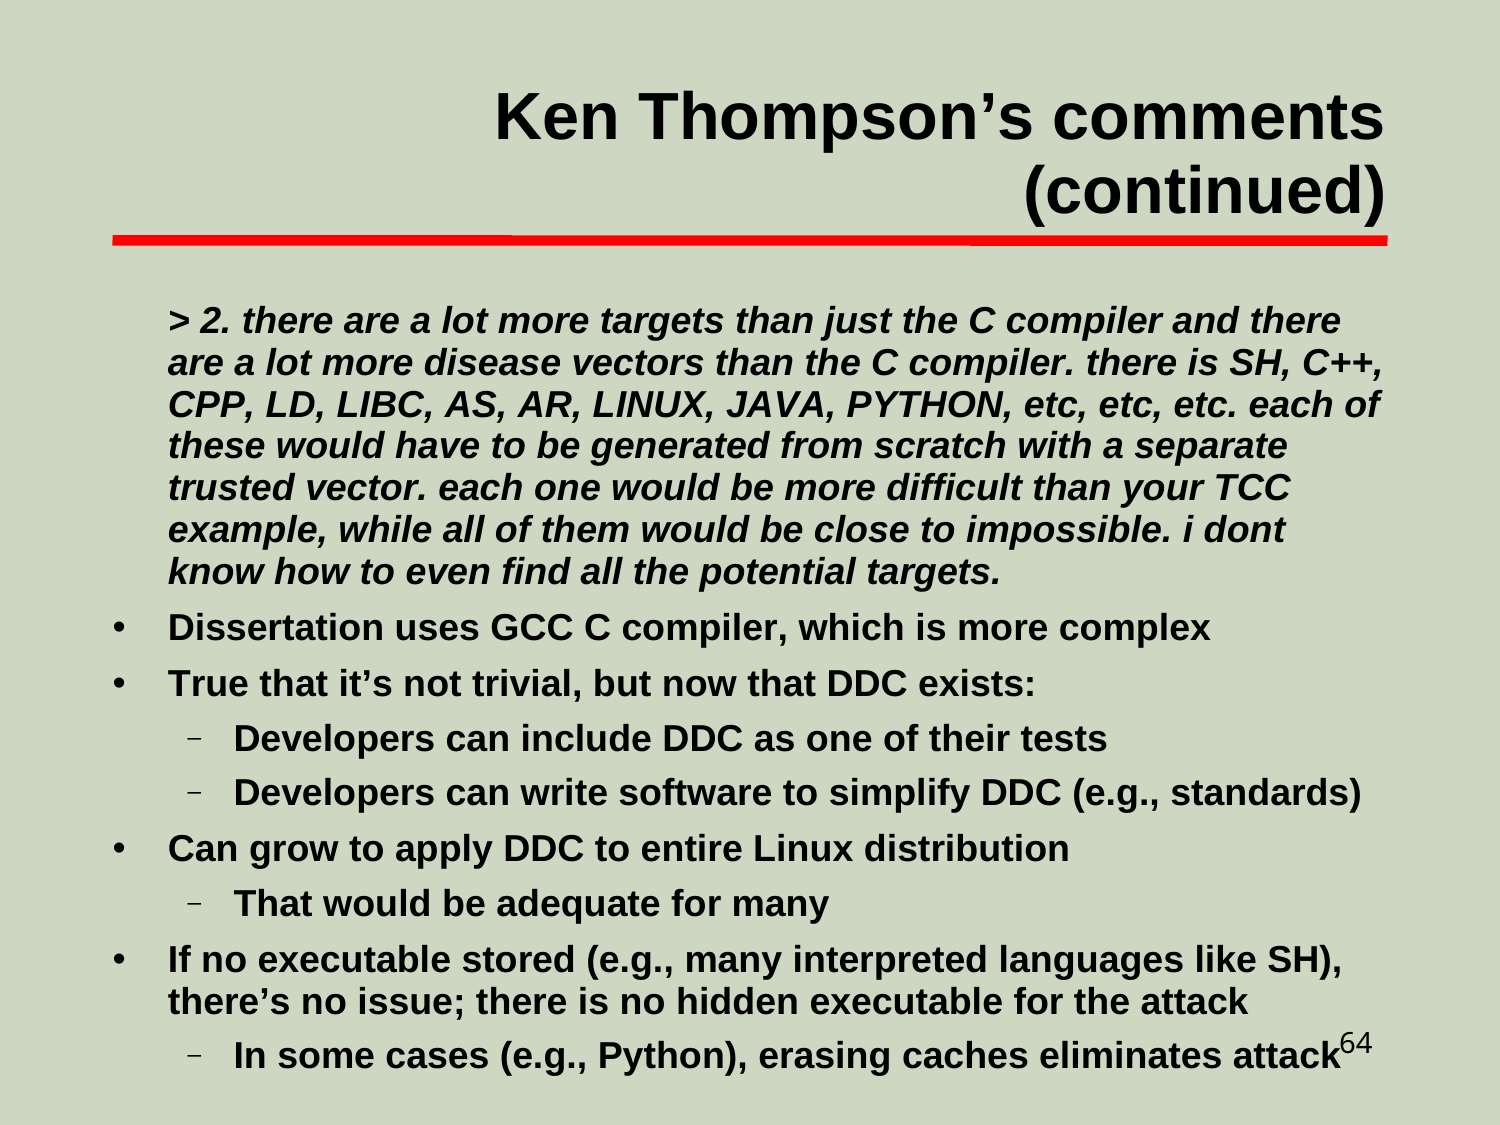

# Ken Thompson’s comments (continued)
> 2. there are a lot more targets than just the C compiler and there are a lot more disease vectors than the C compiler. there is SH, C++, CPP, LD, LIBC, AS, AR, LINUX, JAVA, PYTHON, etc, etc, etc. each of these would have to be generated from scratch with a separate trusted vector. each one would be more difficult than your TCC example, while all of them would be close to impossible. i dont know how to even find all the potential targets.
Dissertation uses GCC C compiler, which is more complex
True that it’s not trivial, but now that DDC exists:
Developers can include DDC as one of their tests
Developers can write software to simplify DDC (e.g., standards)
Can grow to apply DDC to entire Linux distribution
That would be adequate for many
If no executable stored (e.g., many interpreted languages like SH), there’s no issue; there is no hidden executable for the attack
In some cases (e.g., Python), erasing caches eliminates attack